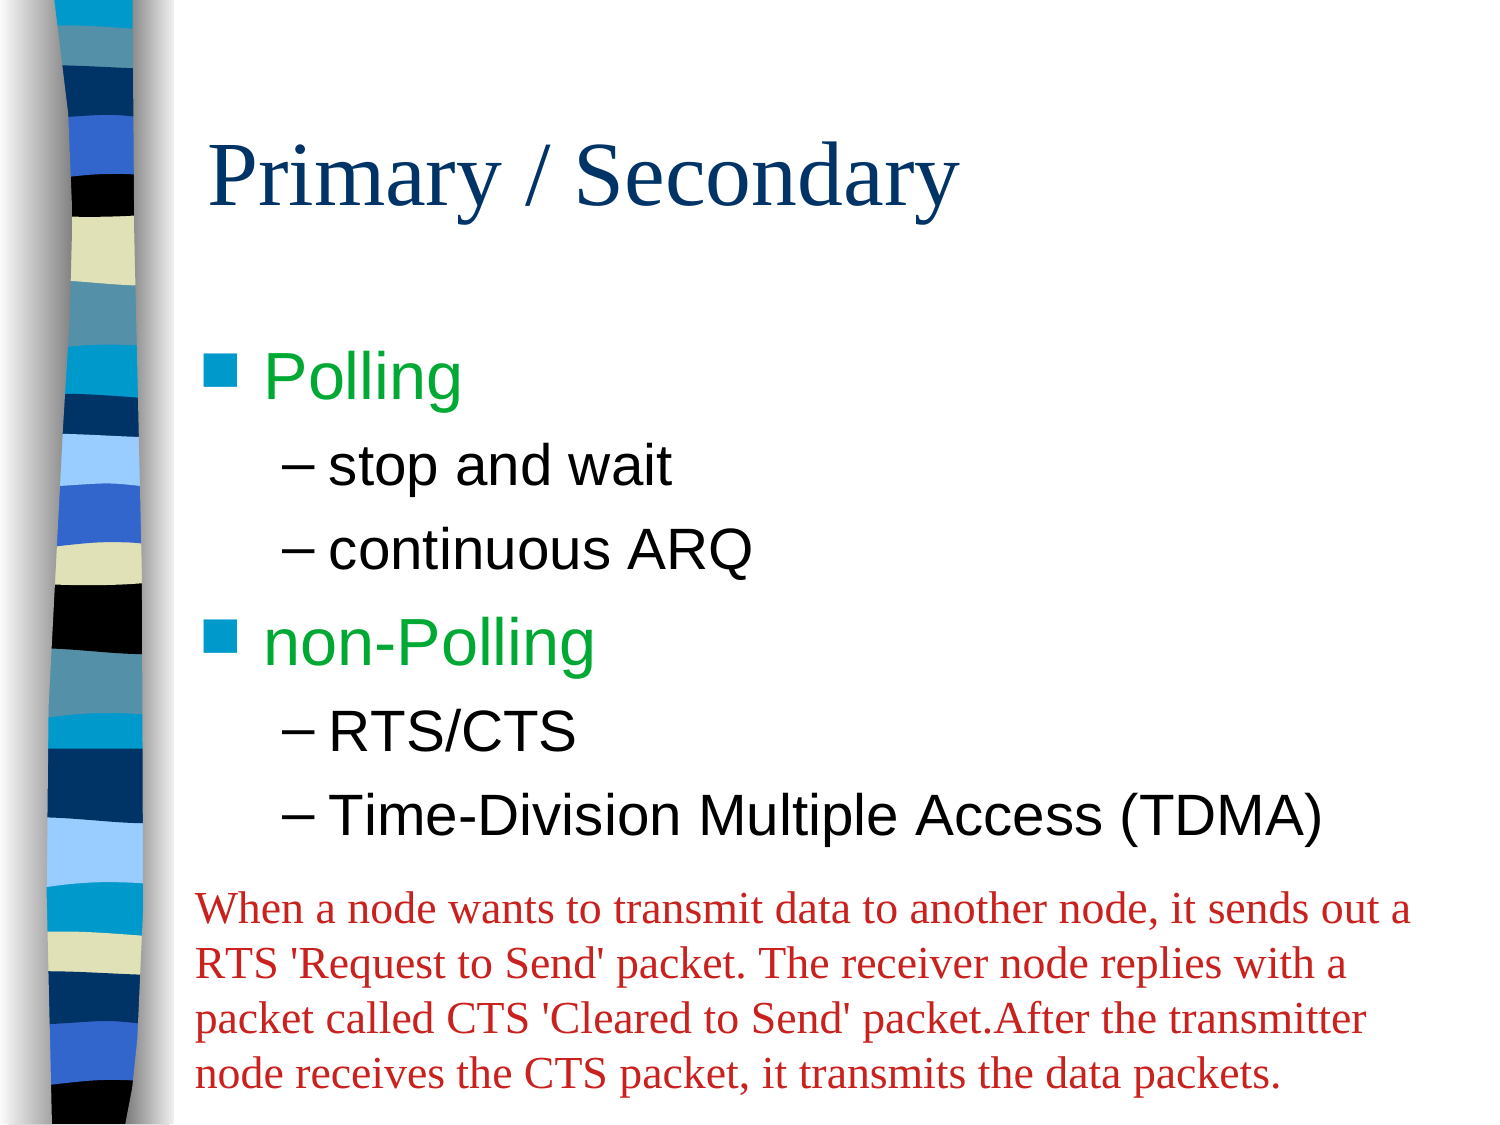

# Primary / Secondary
Polling
stop and wait
continuous ARQ
non-Polling
RTS/CTS
Time-Division Multiple Access (TDMA)
When a node wants to transmit data to another node, it sends out a RTS 'Request to Send' packet. The receiver node replies with a packet called CTS 'Cleared to Send' packet.After the transmitter node receives the CTS packet, it transmits the data packets.